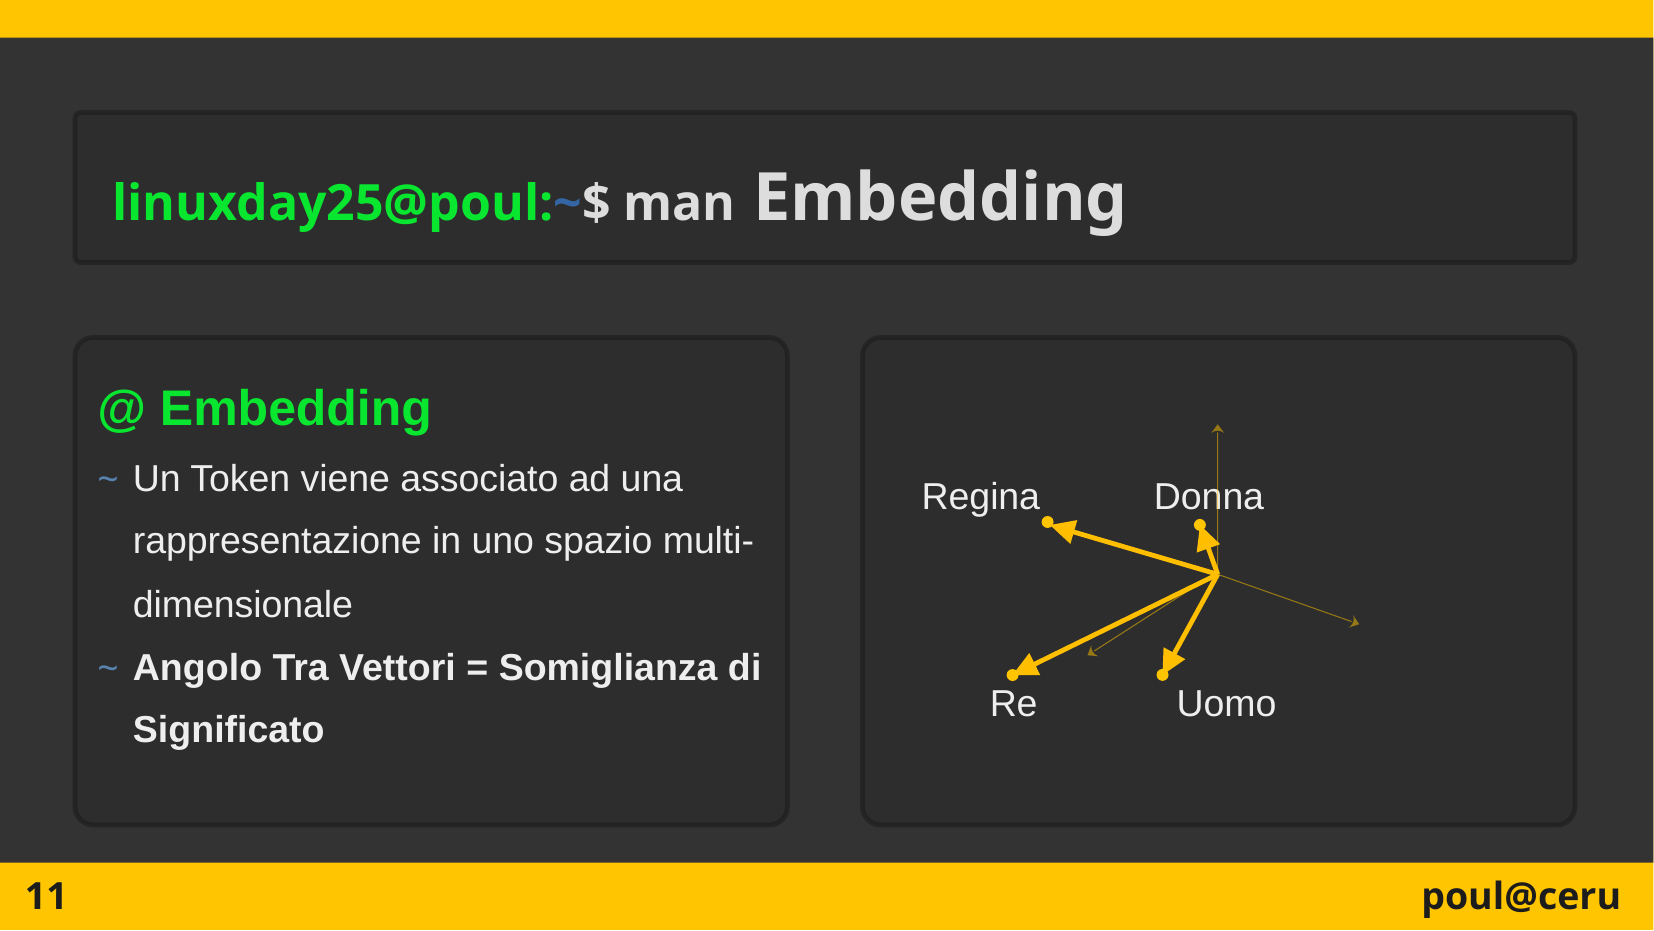

# linuxday25@poul:~$ man Embedding
@ Embedding
Un Token viene associato ad una rappresentazione in uno spazio multi-dimensionale
Angolo Tra Vettori = Somiglianza di Significato
Regina
Donna
Re
Uomo
poul@ceru